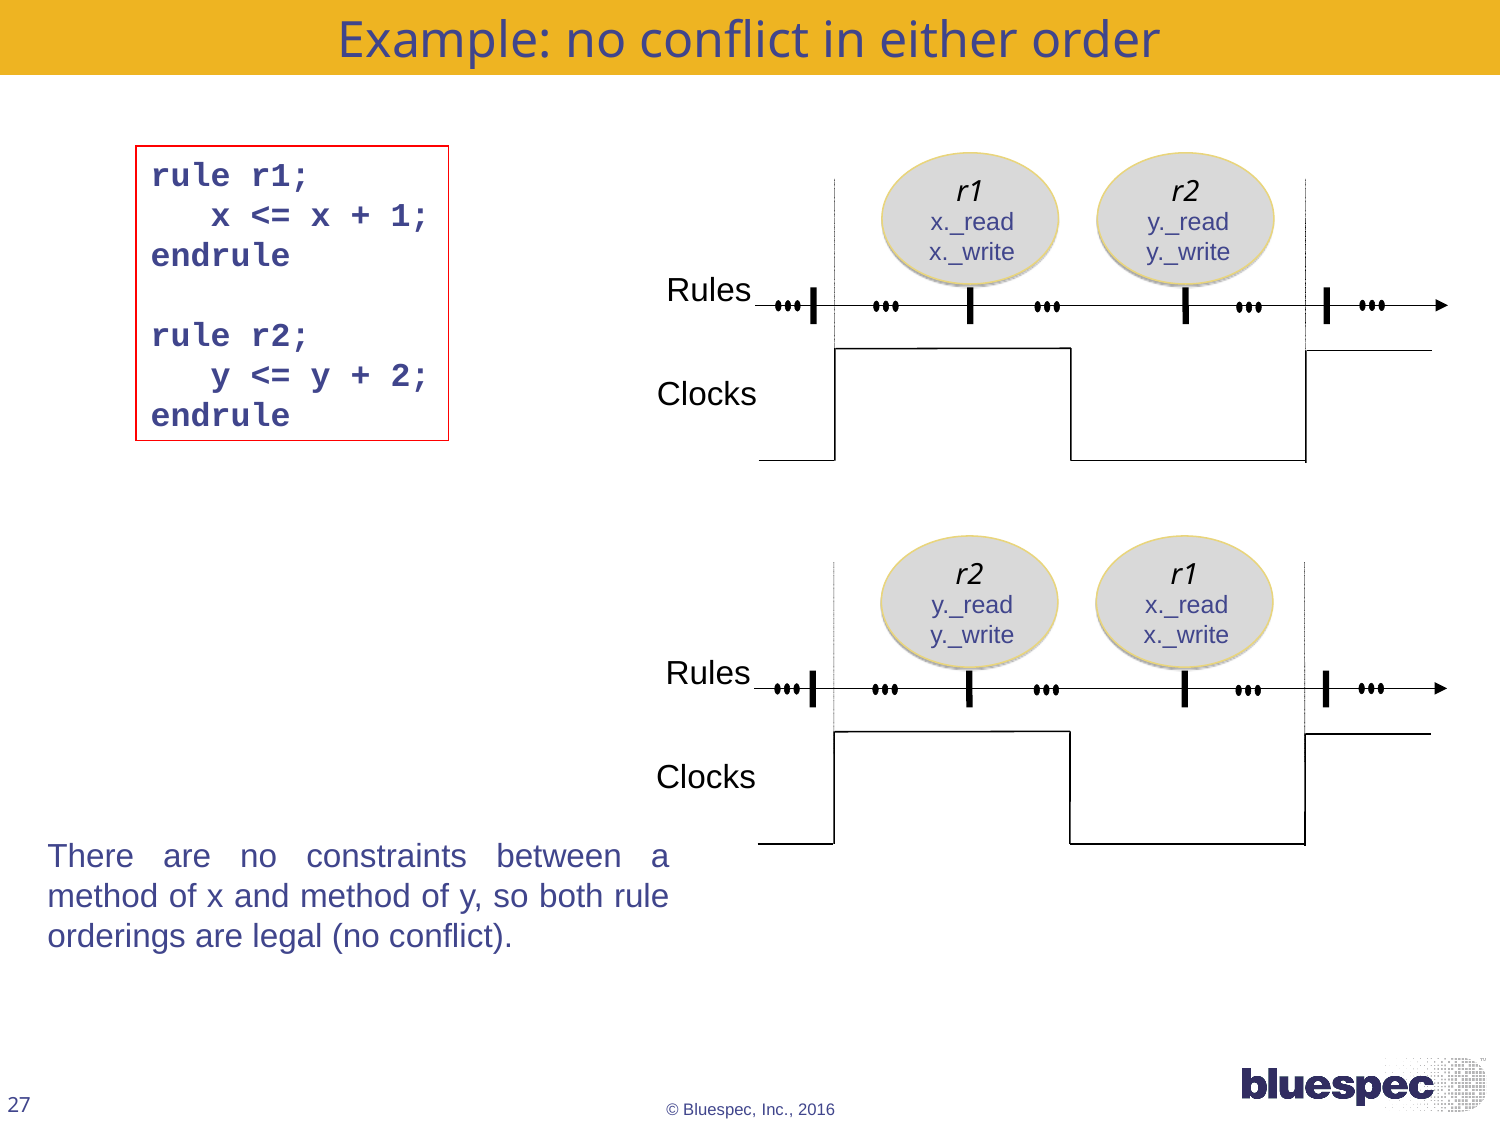

Example: no conflict in either order
rule r1;
 x <= x + 1;
endrule
rule r2;
 y <= y + 2;
endrule
r1
r2
x._read
x._write
y._read
y._write
Rules
Clocks
r2
r1
y._read
y._write
x._read
x._write
Rules
Clocks
There are no constraints between a method of x and method of y, so both rule orderings are legal (no conflict).